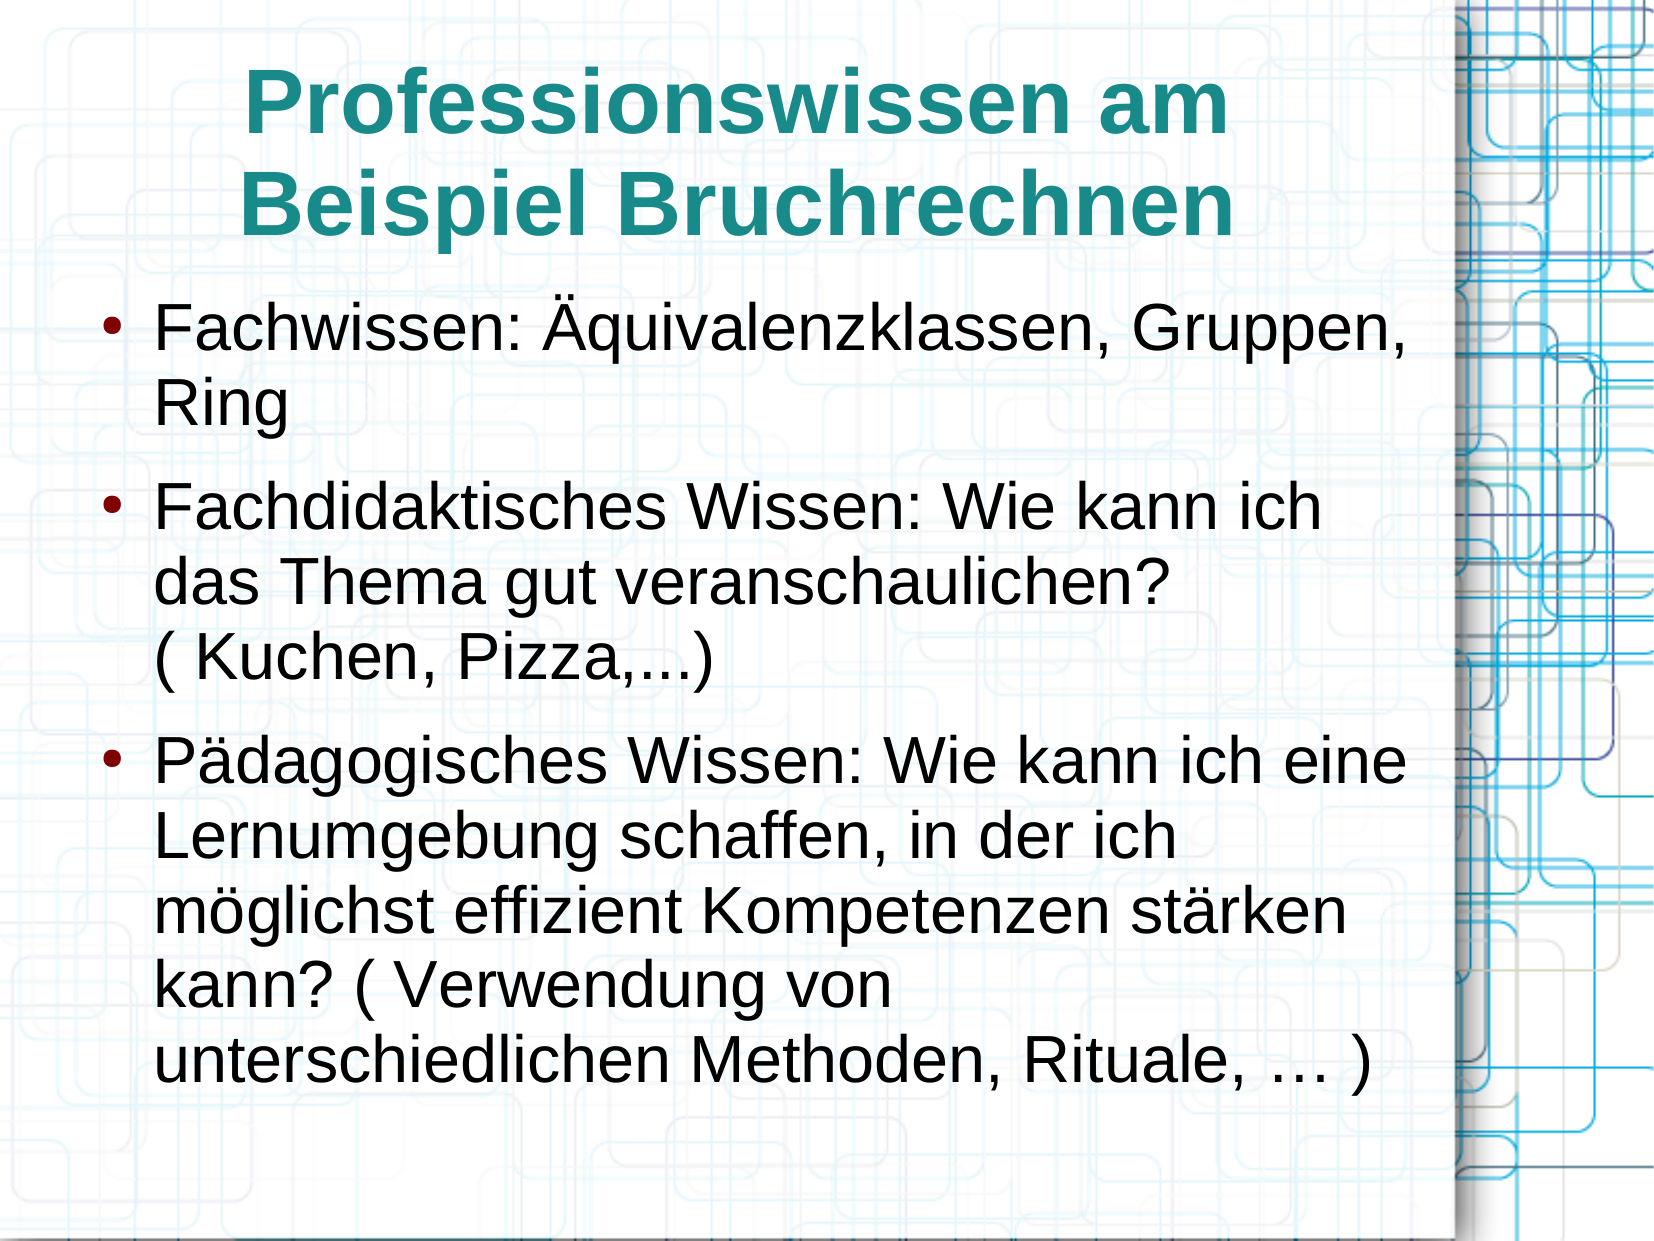

# Professionswissen am Beispiel Bruchrechnen
Fachwissen: Äquivalenzklassen, Gruppen, Ring
Fachdidaktisches Wissen: Wie kann ich das Thema gut veranschaulichen? ( Kuchen, Pizza,...)
Pädagogisches Wissen: Wie kann ich eine Lernumgebung schaffen, in der ich möglichst effizient Kompetenzen stärken kann? ( Verwendung von unterschiedlichen Methoden, Rituale, … )